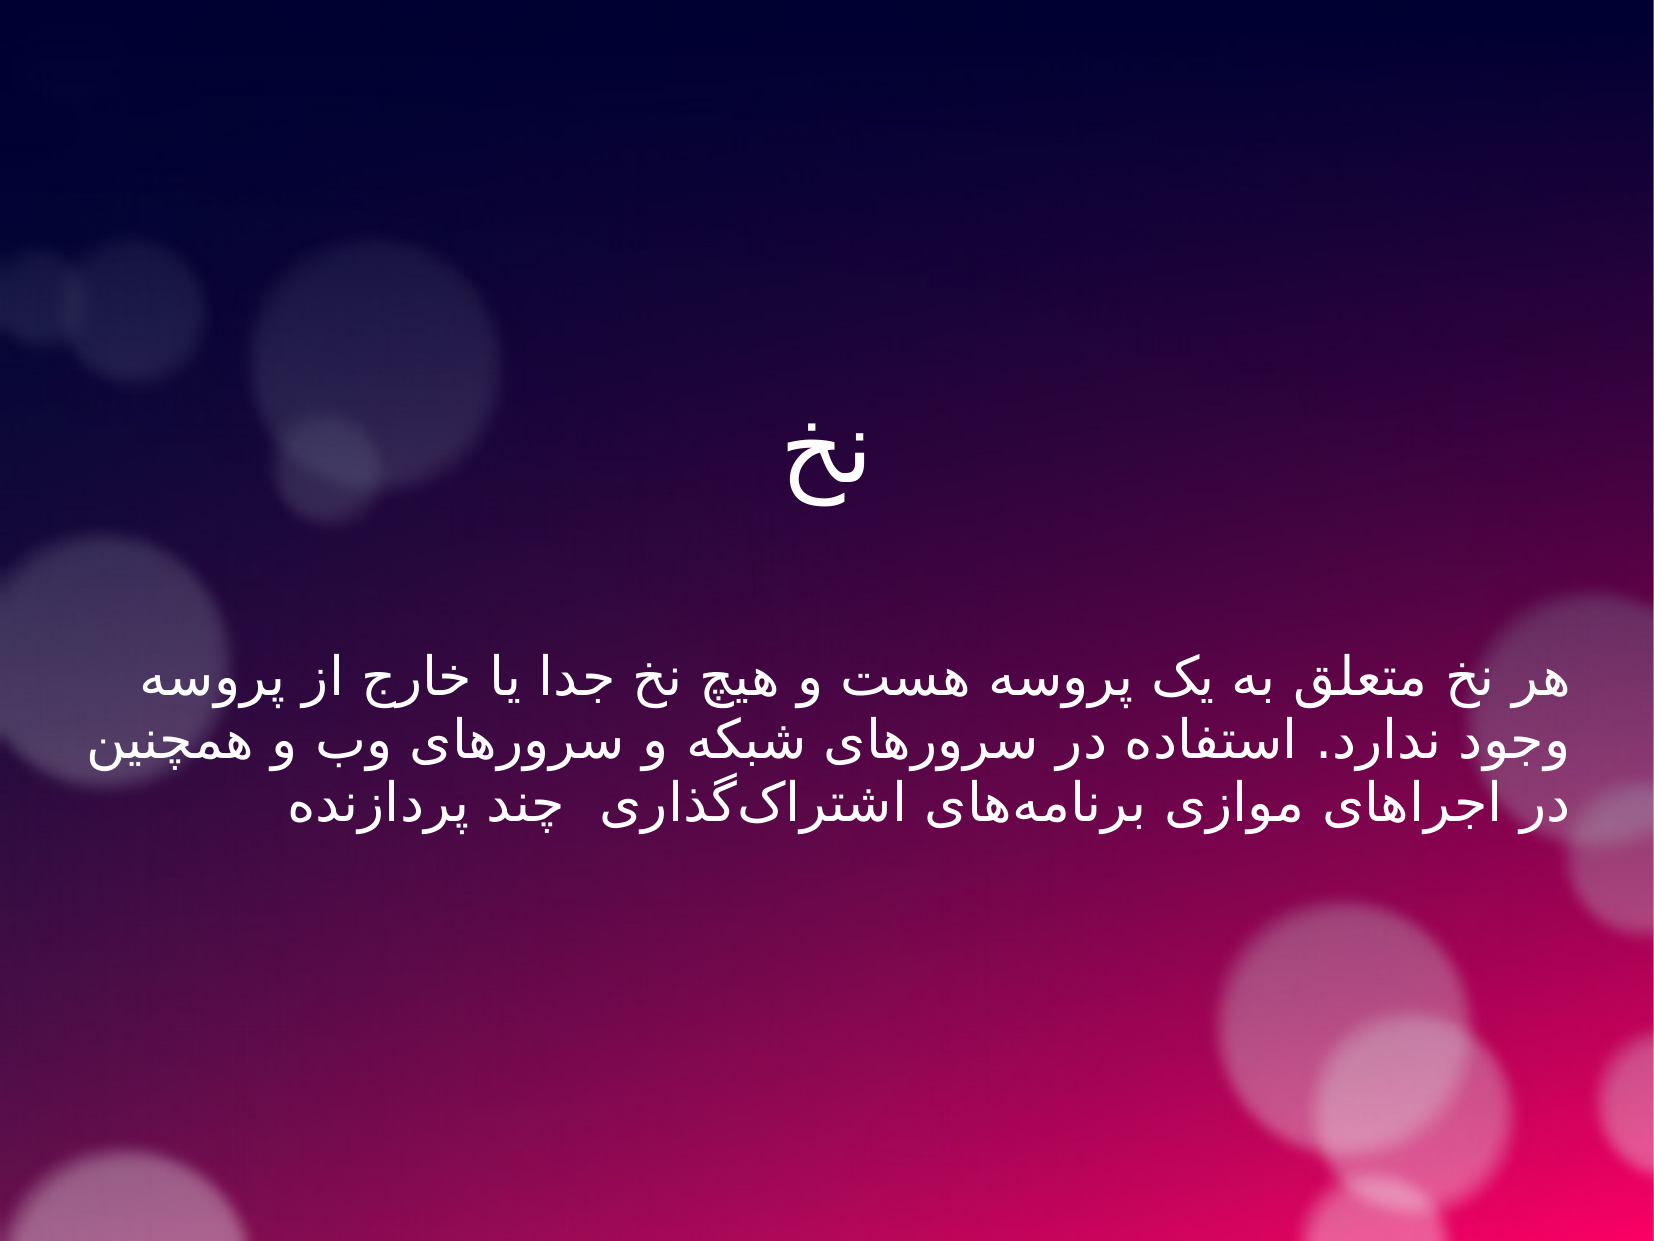

# نخ
هر نخ متعلق به یک پروسه هست و هیچ نخ جدا یا خارج از پروسه وجود ندارد. استفاده در سرورهای شبکه و سرورهای وب و همچنین در اجراهای موازی برنامه‌های اشتراک‌گذاری چند پردازنده